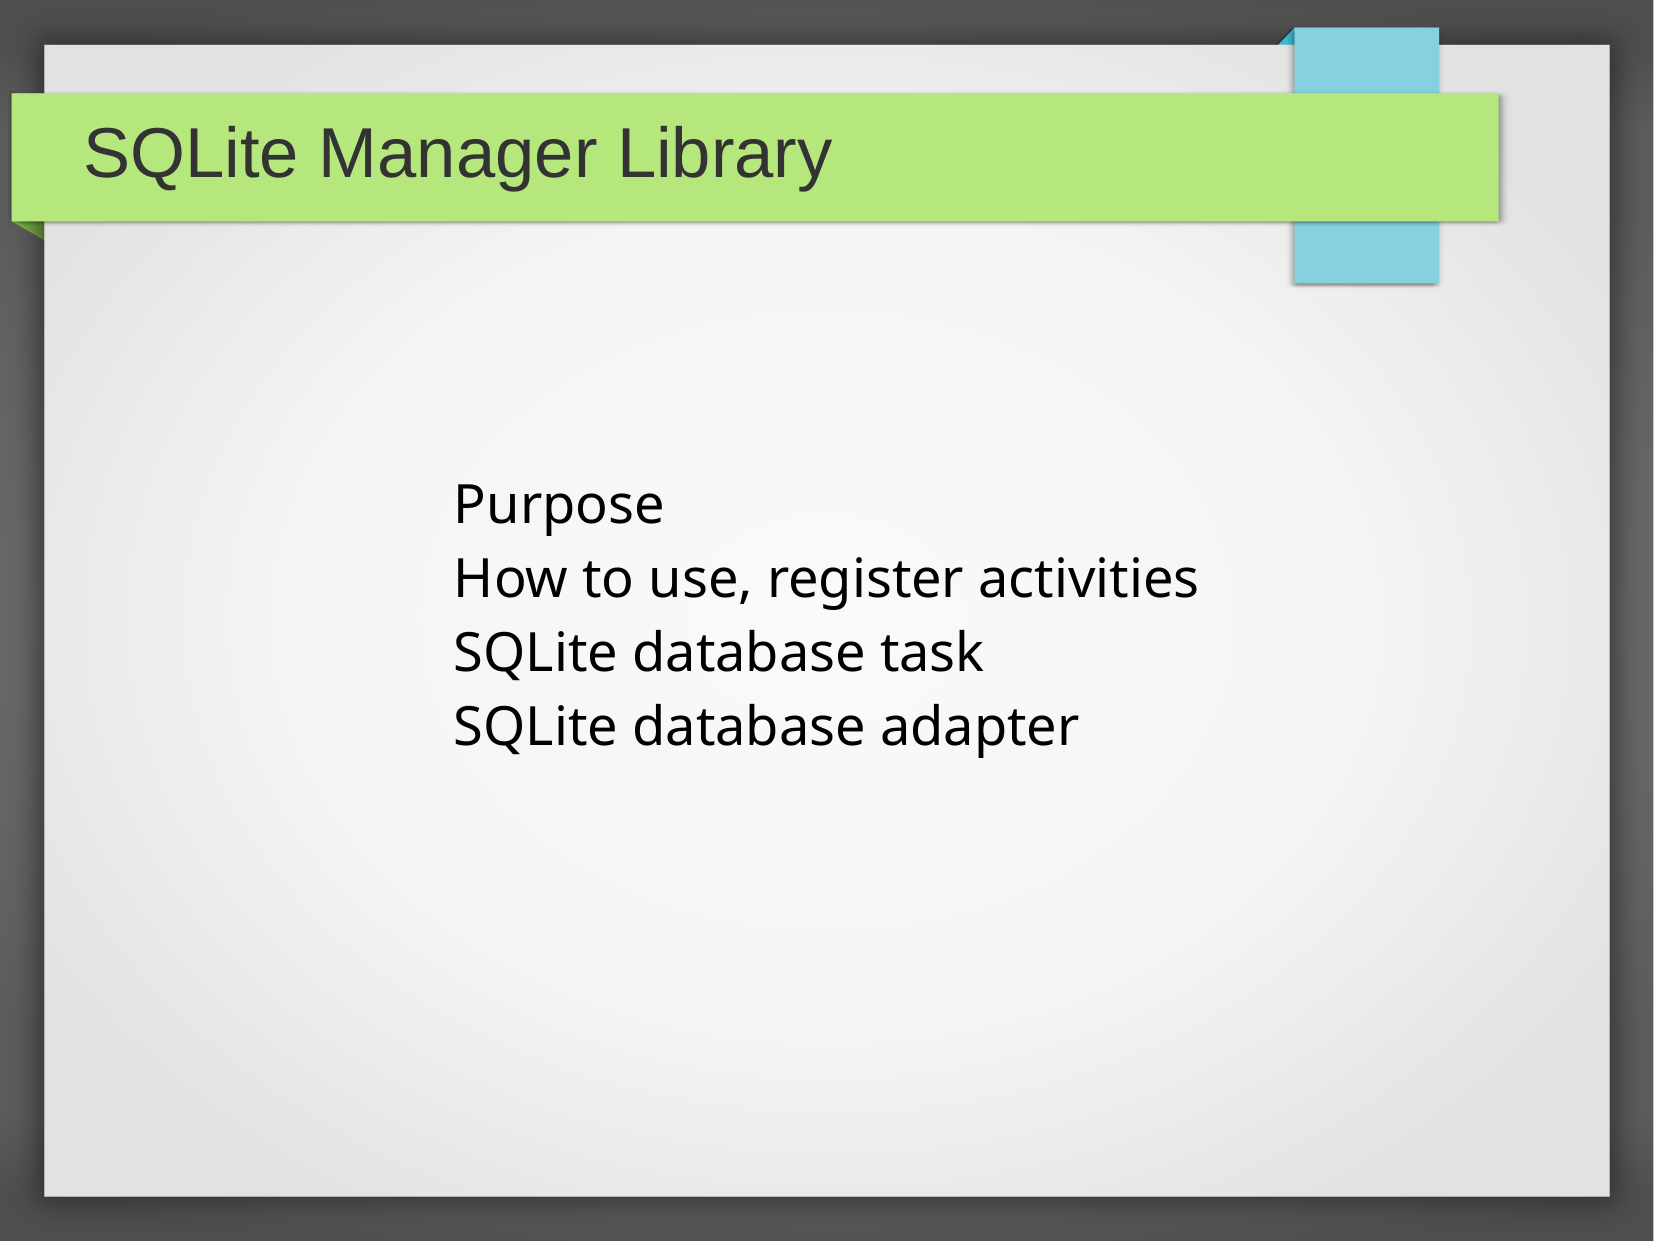

# SQLite Manager Library
Purpose
How to use, register activities
SQLite database task
SQLite database adapter